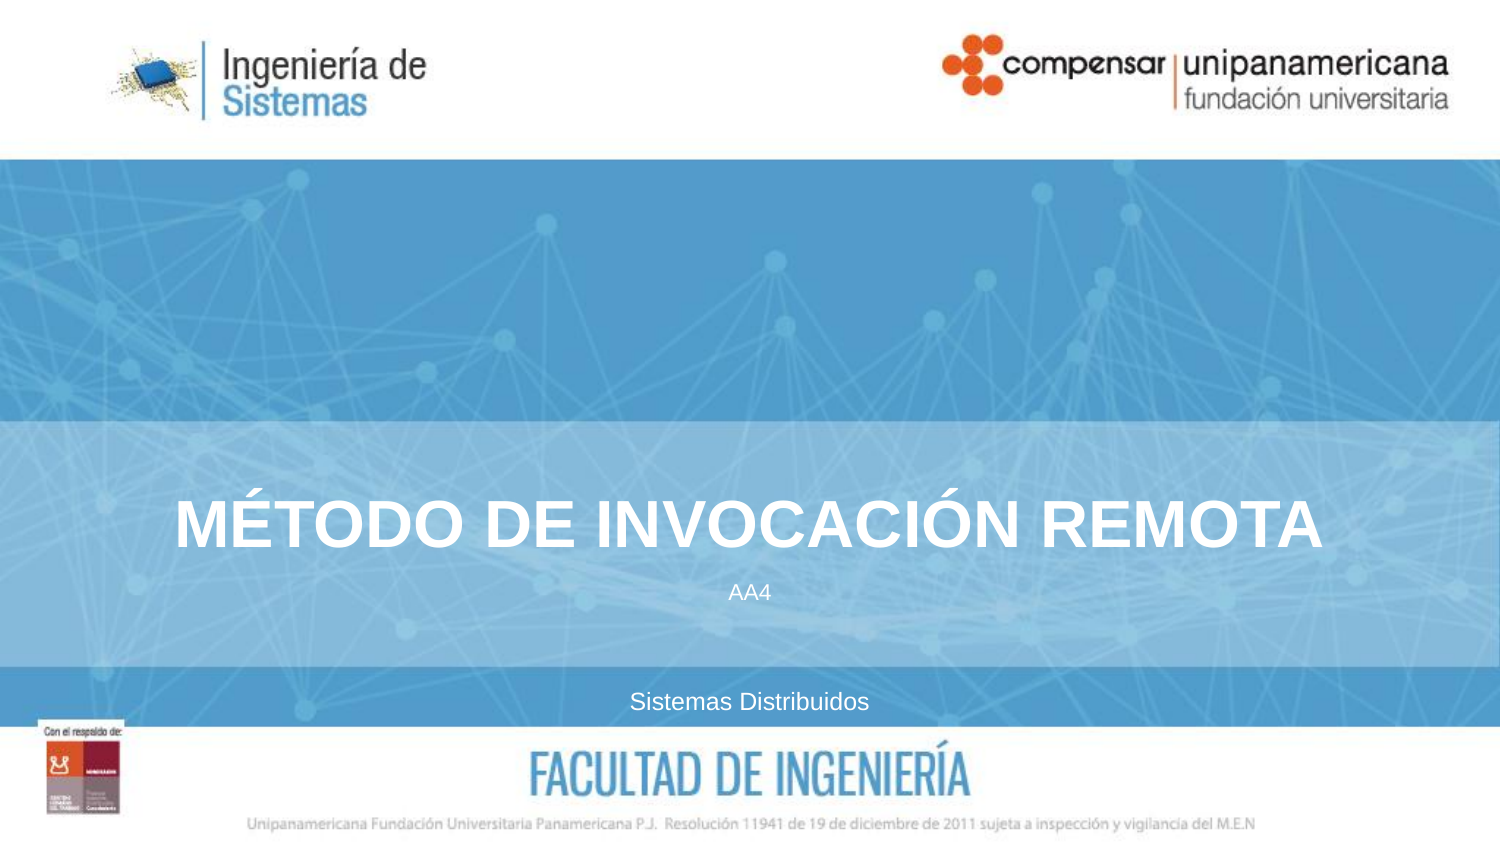

MÉTODO DE INVOCACIÓN REMOTA
AA4
Sistemas Distribuidos